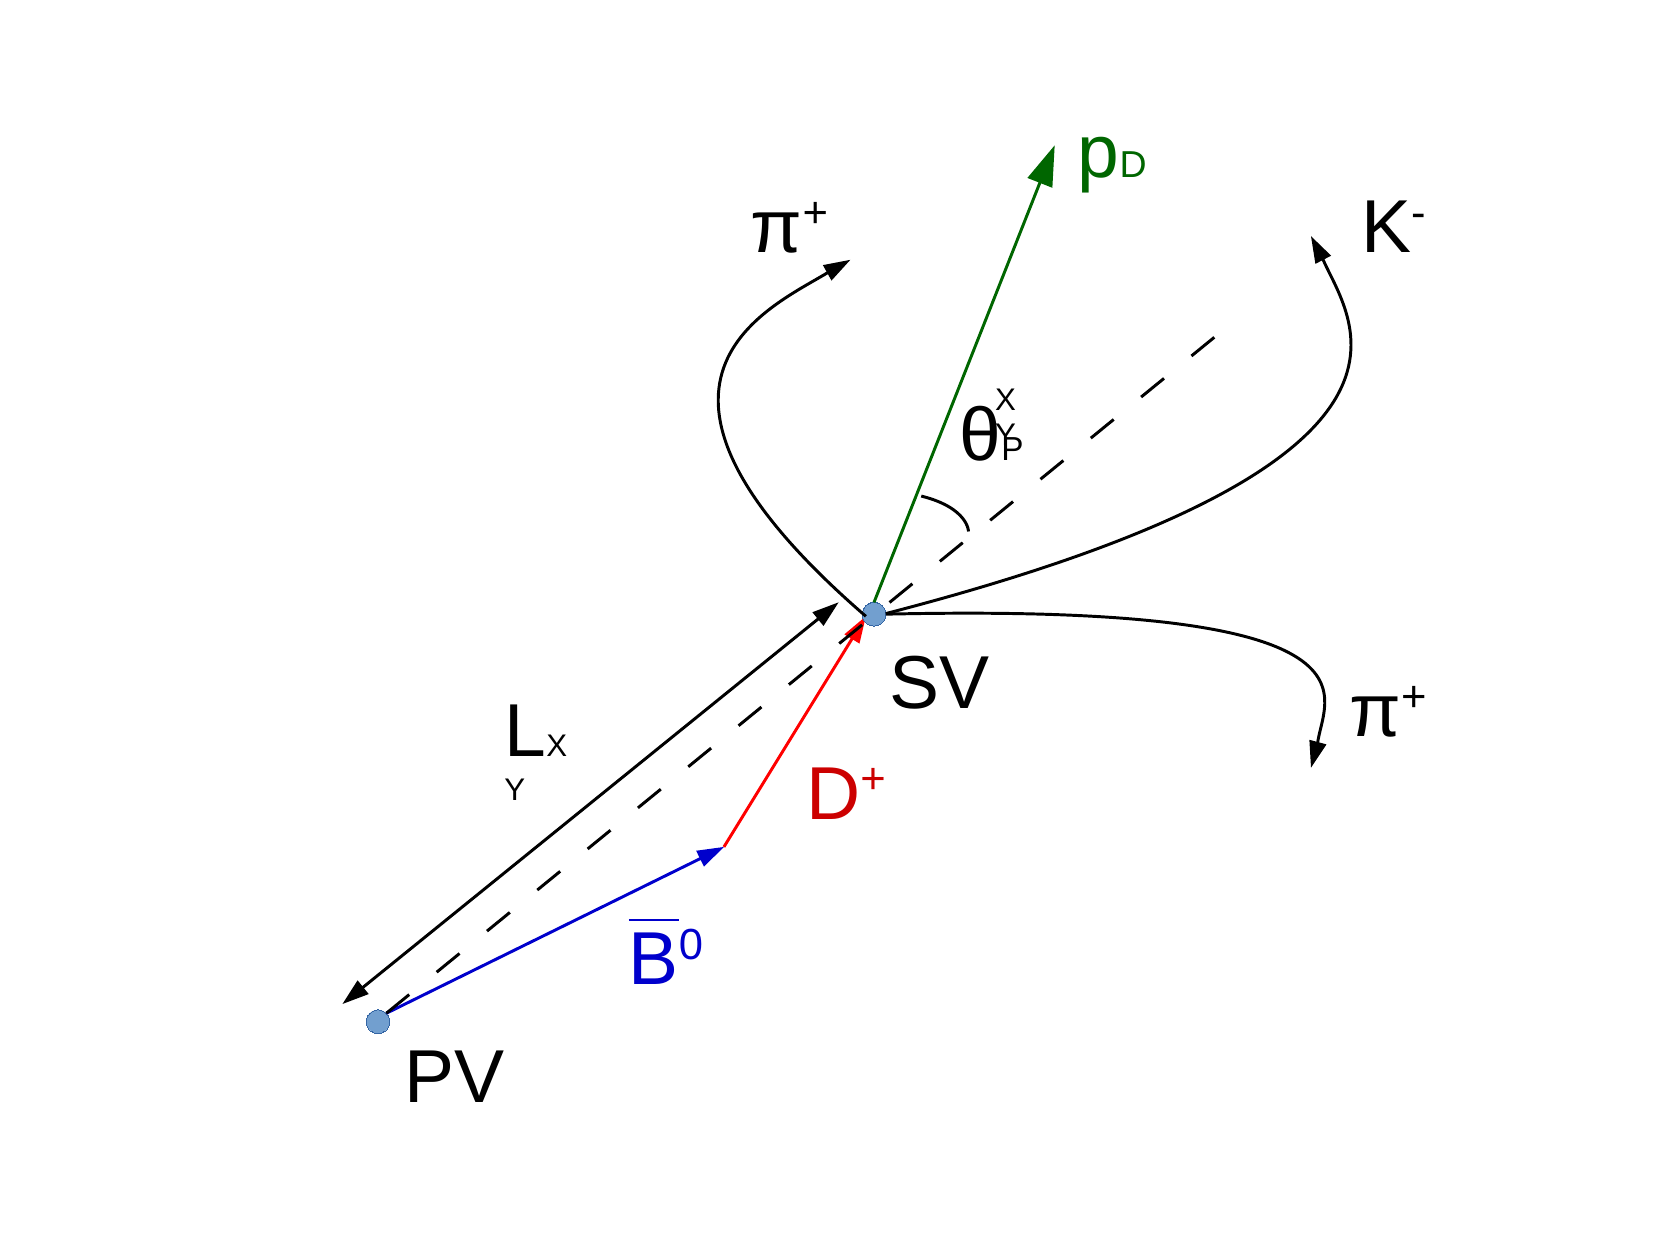

pD
π+
K-
XY
θP
SV
π+
LXY
D+
B0
PV